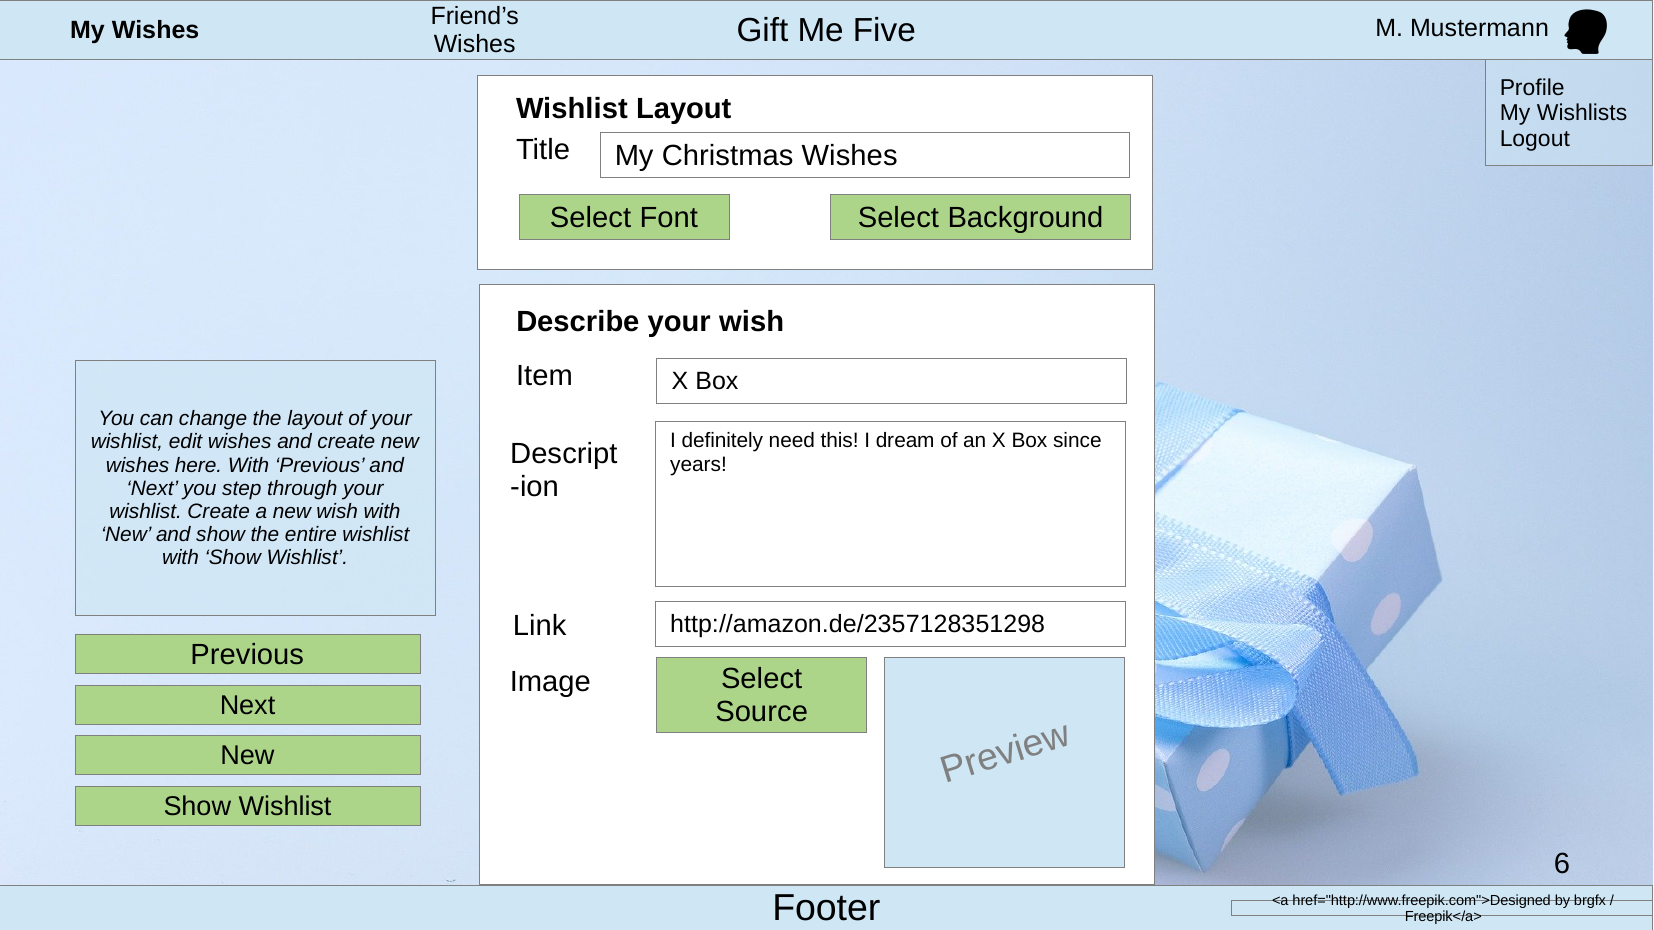

Gift Me Five
Edit wishlist
This page opens when the user selects ‘Update’ or ‘New Item’ on the wishlist page. With ‘New Item’, fields are not pre-filled. The header appears as shown when the user is looged in; if not same header as p.2. Otherwise no difference in layout between logged in / not logged in. Updates are saved on every click of ‘Previous’,…, ’Show Wishlist’.
M. Mustermann
My Wishes
Friend’s Wishes
Profile
My Wishlists
Logout
Wishlist Layout
Title
My Christmas Wishes
Select Font
Select Background
Describe your wish
Item
X Box
You can change the layout of your wishlist, edit wishes and create new wishes here. With ‘Previous’ and ‘Next’ you step through your wishlist. Create a new wish with ‘New’ and show the entire wishlist with ‘Show Wishlist’.
I definitely need this! I dream of an X Box since years!
Descript-ion
Link
http://amazon.de/2357128351298
Previous
Image
Select Source
Next
Preview
New
Show Wishlist
6
Footer
<a href="http://www.freepik.com">Designed by brgfx / Freepik</a>